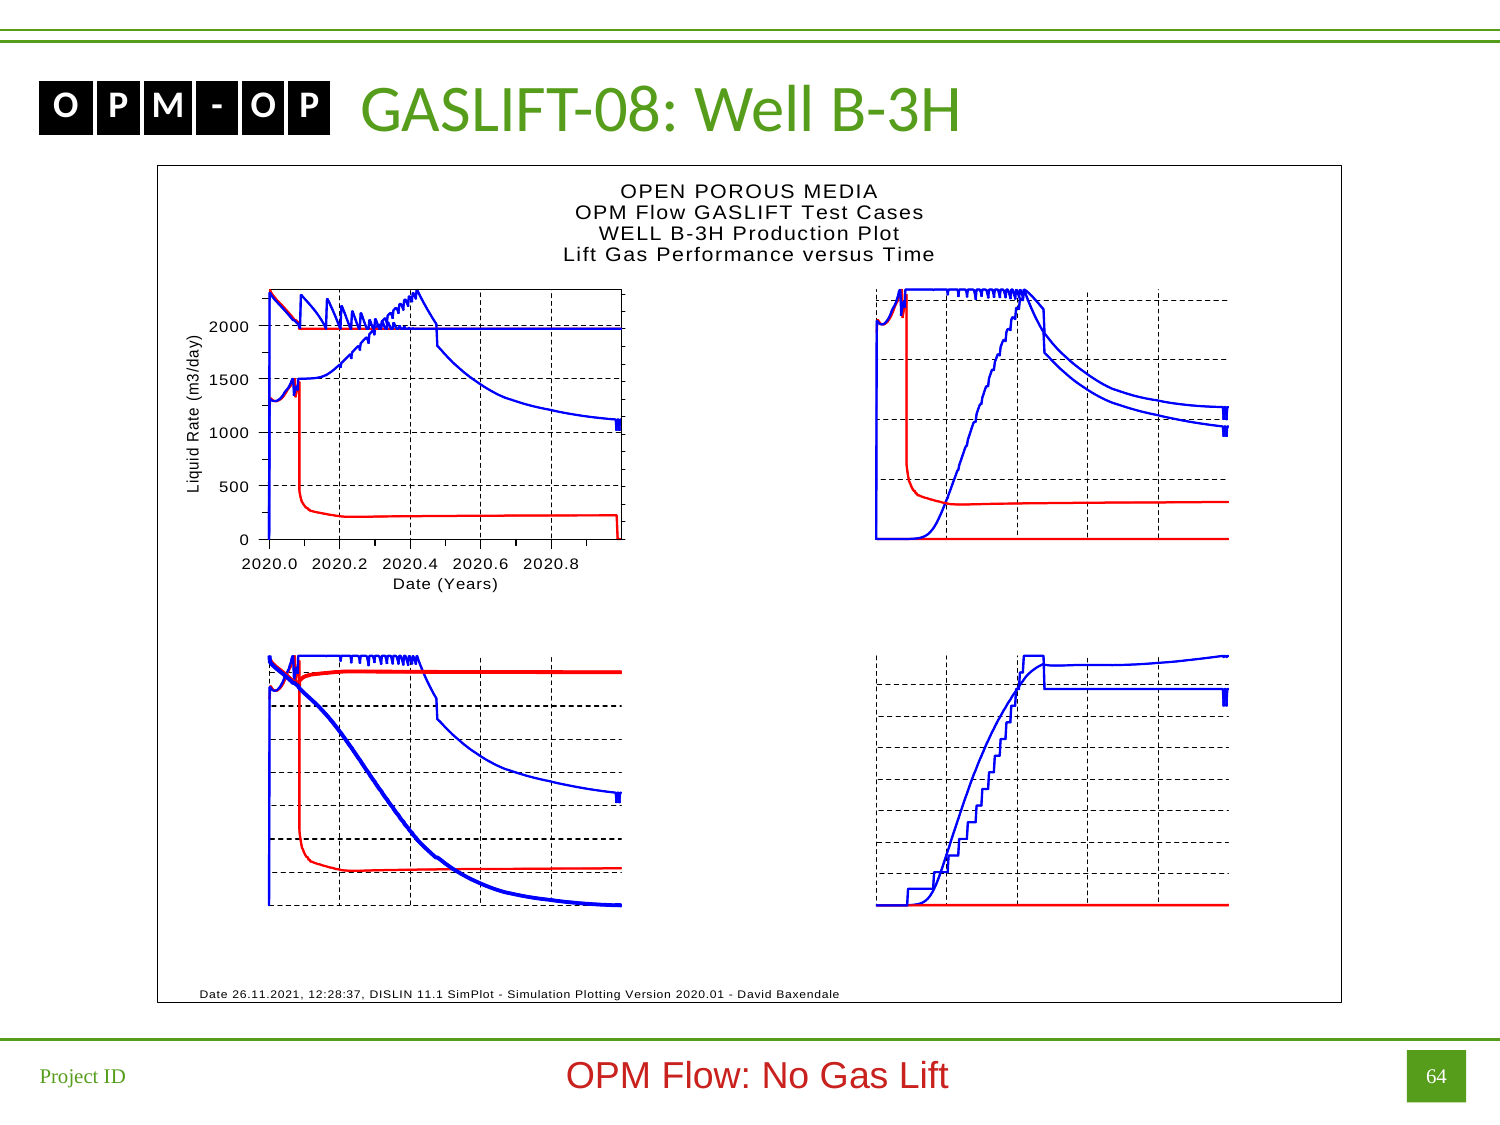

# GASLIFT-08: well B-3H
OPM Flow: No Gas Lift
Project ID
64